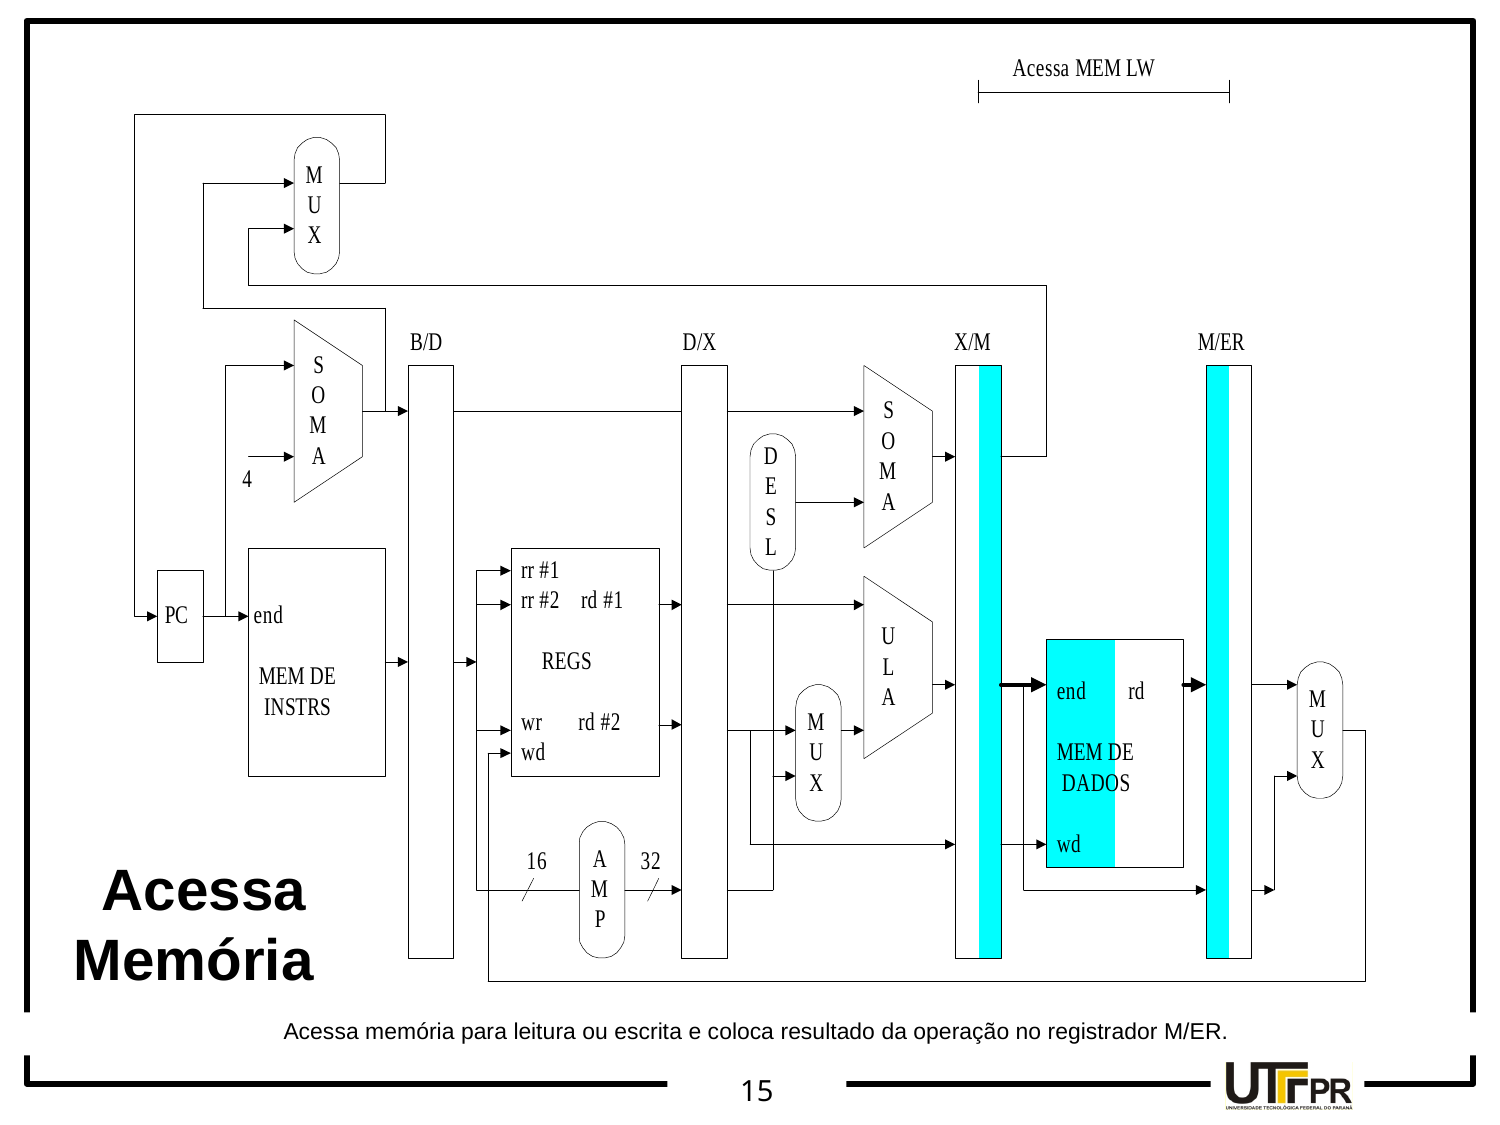

Acessa Memória
# Acessa memória para leitura ou escrita e coloca resultado da operação no registrador M/ER.